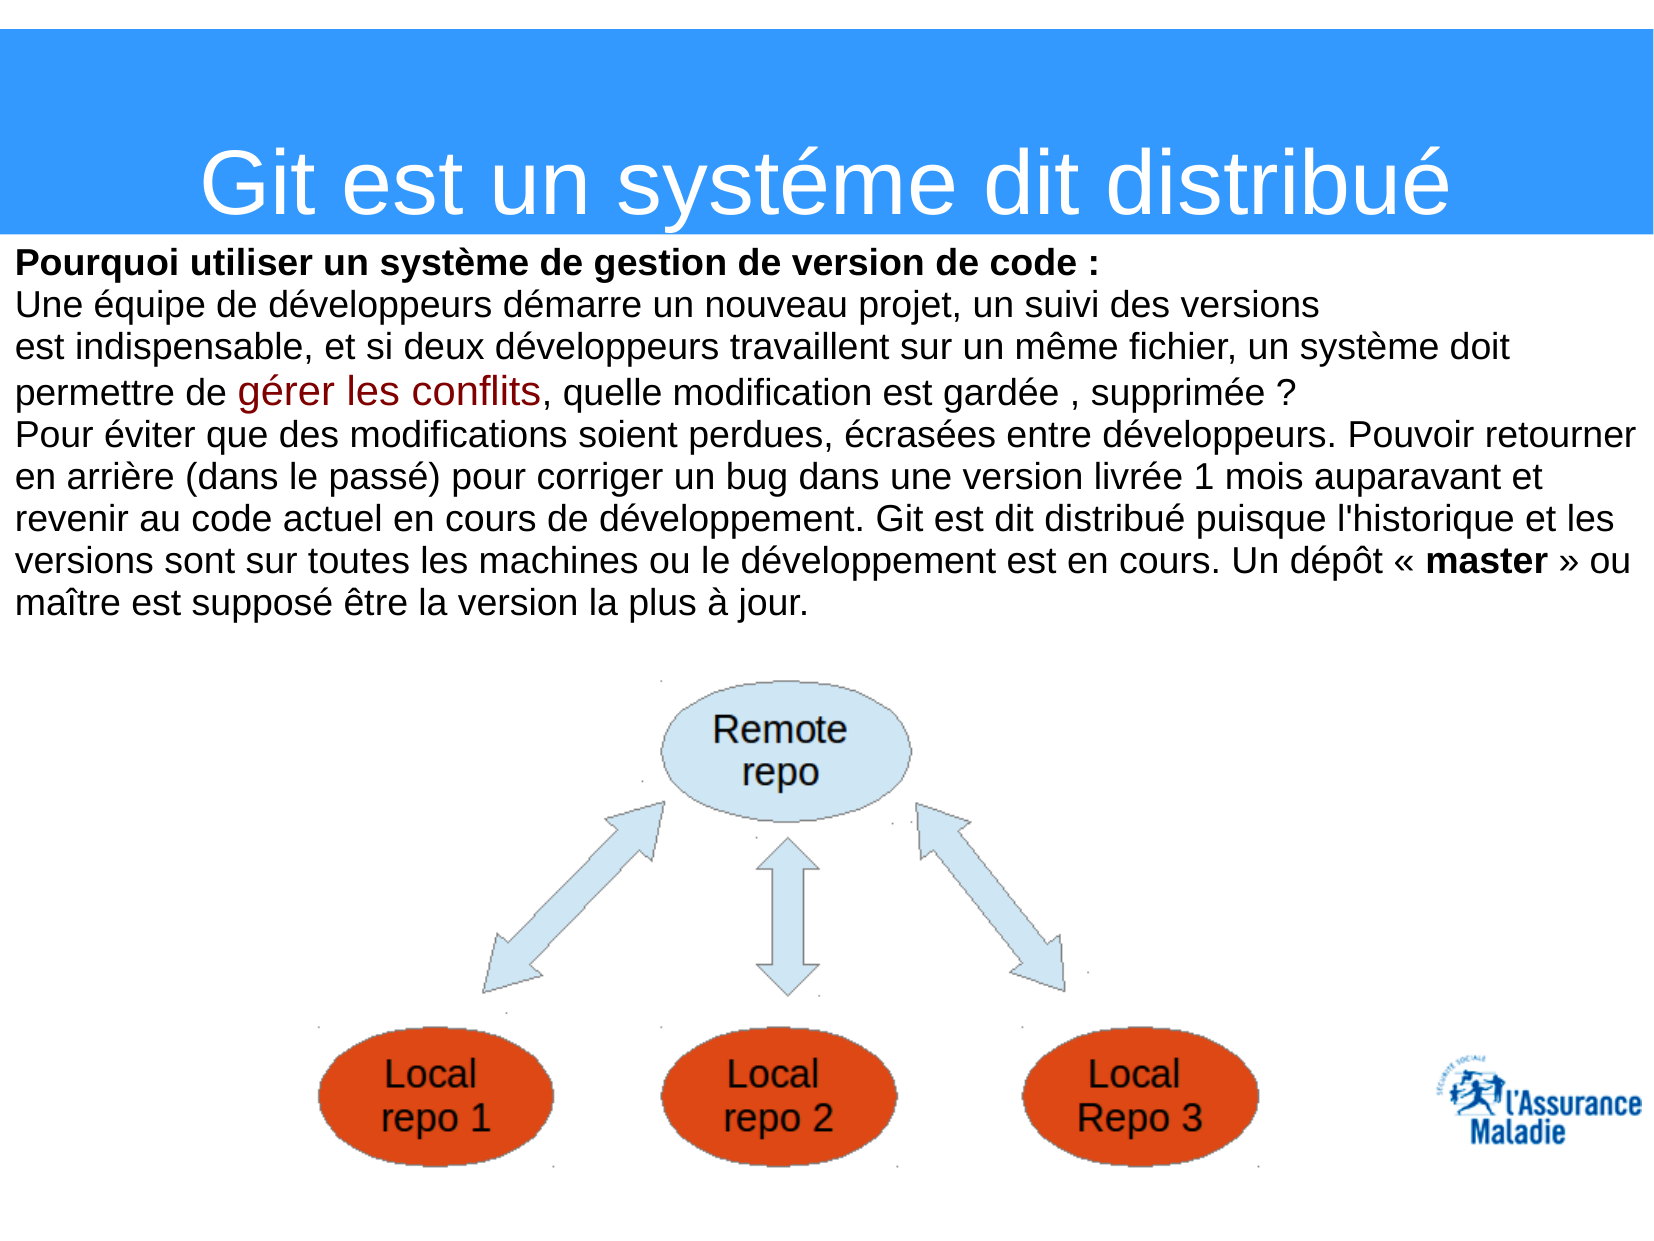

# Git est un systéme dit distribué
Pourquoi utiliser un système de gestion de version de code :
Une équipe de développeurs démarre un nouveau projet, un suivi des versions
est indispensable, et si deux développeurs travaillent sur un même fichier, un système doit
permettre de gérer les conflits, quelle modification est gardée , supprimée ?
Pour éviter que des modifications soient perdues, écrasées entre développeurs. Pouvoir retourner en arrière (dans le passé) pour corriger un bug dans une version livrée 1 mois auparavant et revenir au code actuel en cours de développement. Git est dit distribué puisque l'historique et les versions sont sur toutes les machines ou le développement est en cours. Un dépôt « master » ou maître est supposé être la version la plus à jour.